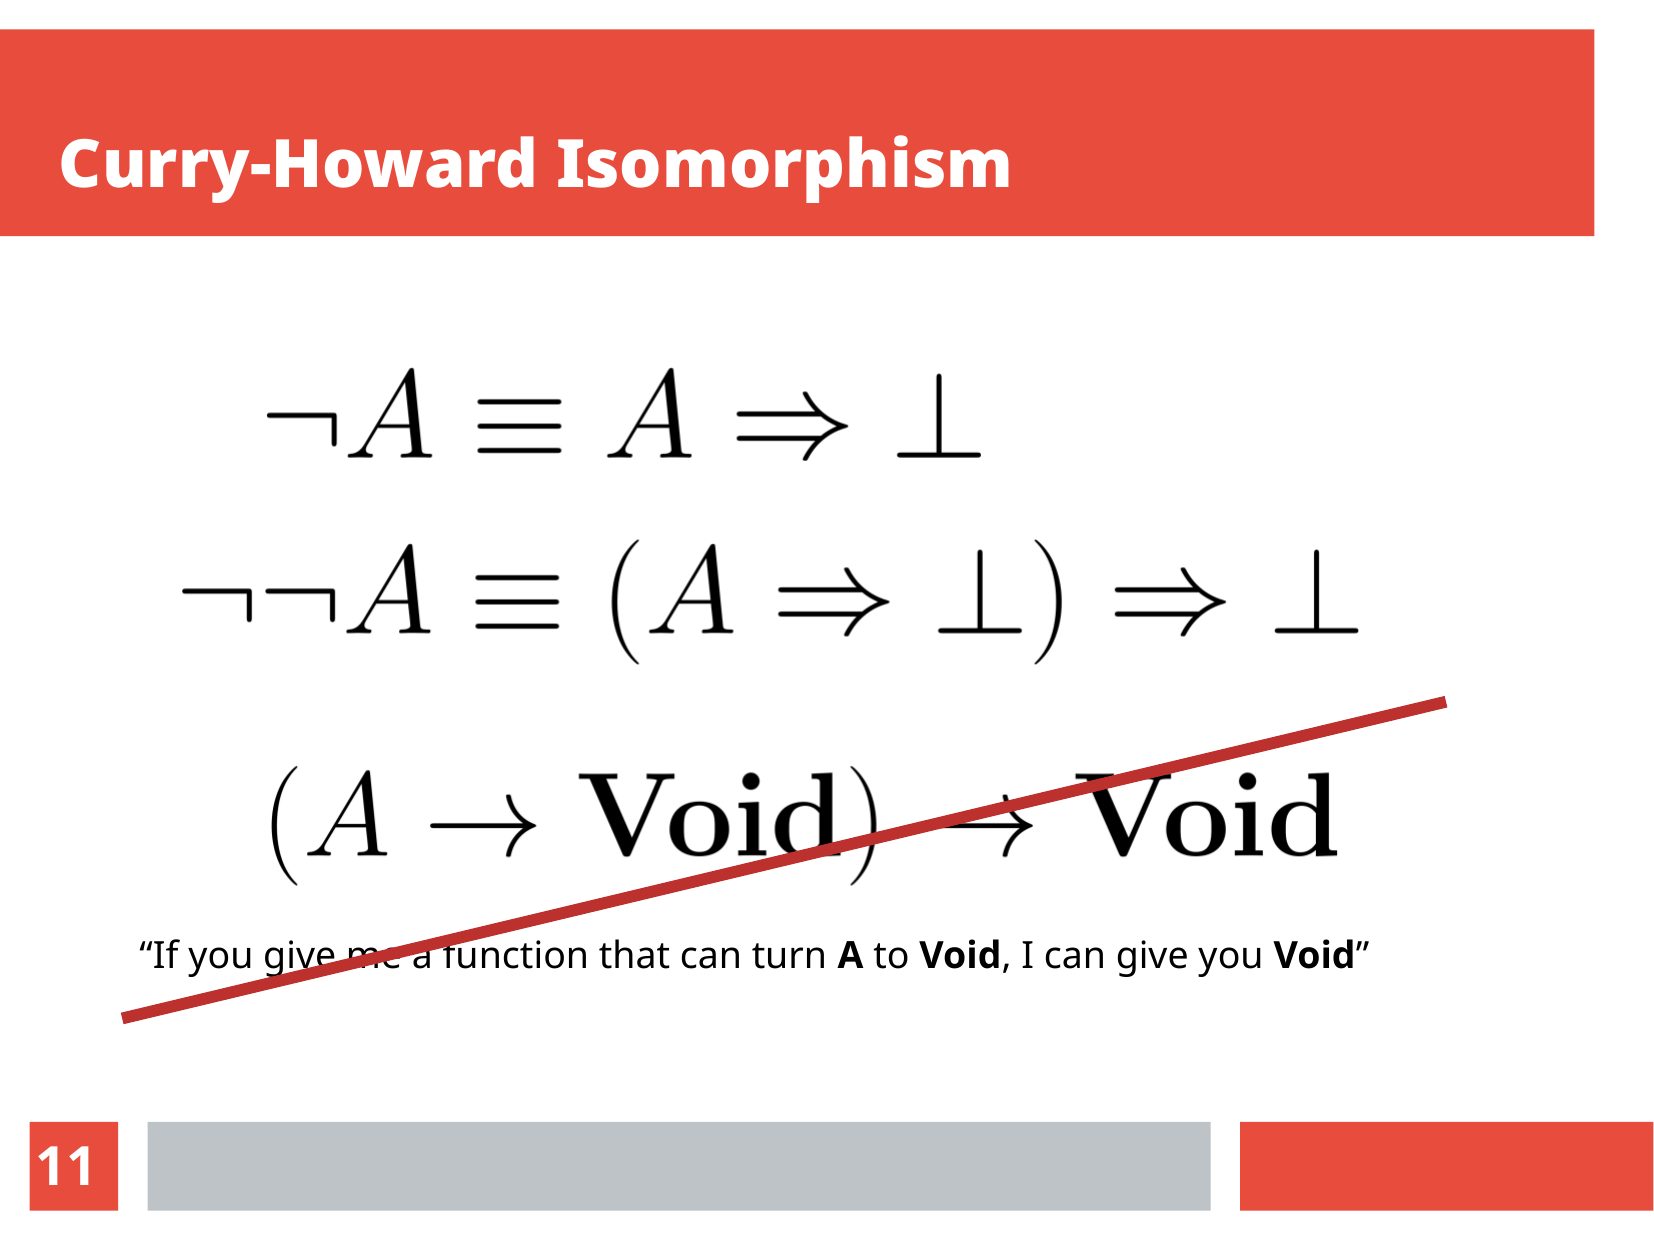

# Curry-Howard Isomorphism
“If you give me a function that can turn A to Void, I can give you Void”
11
47